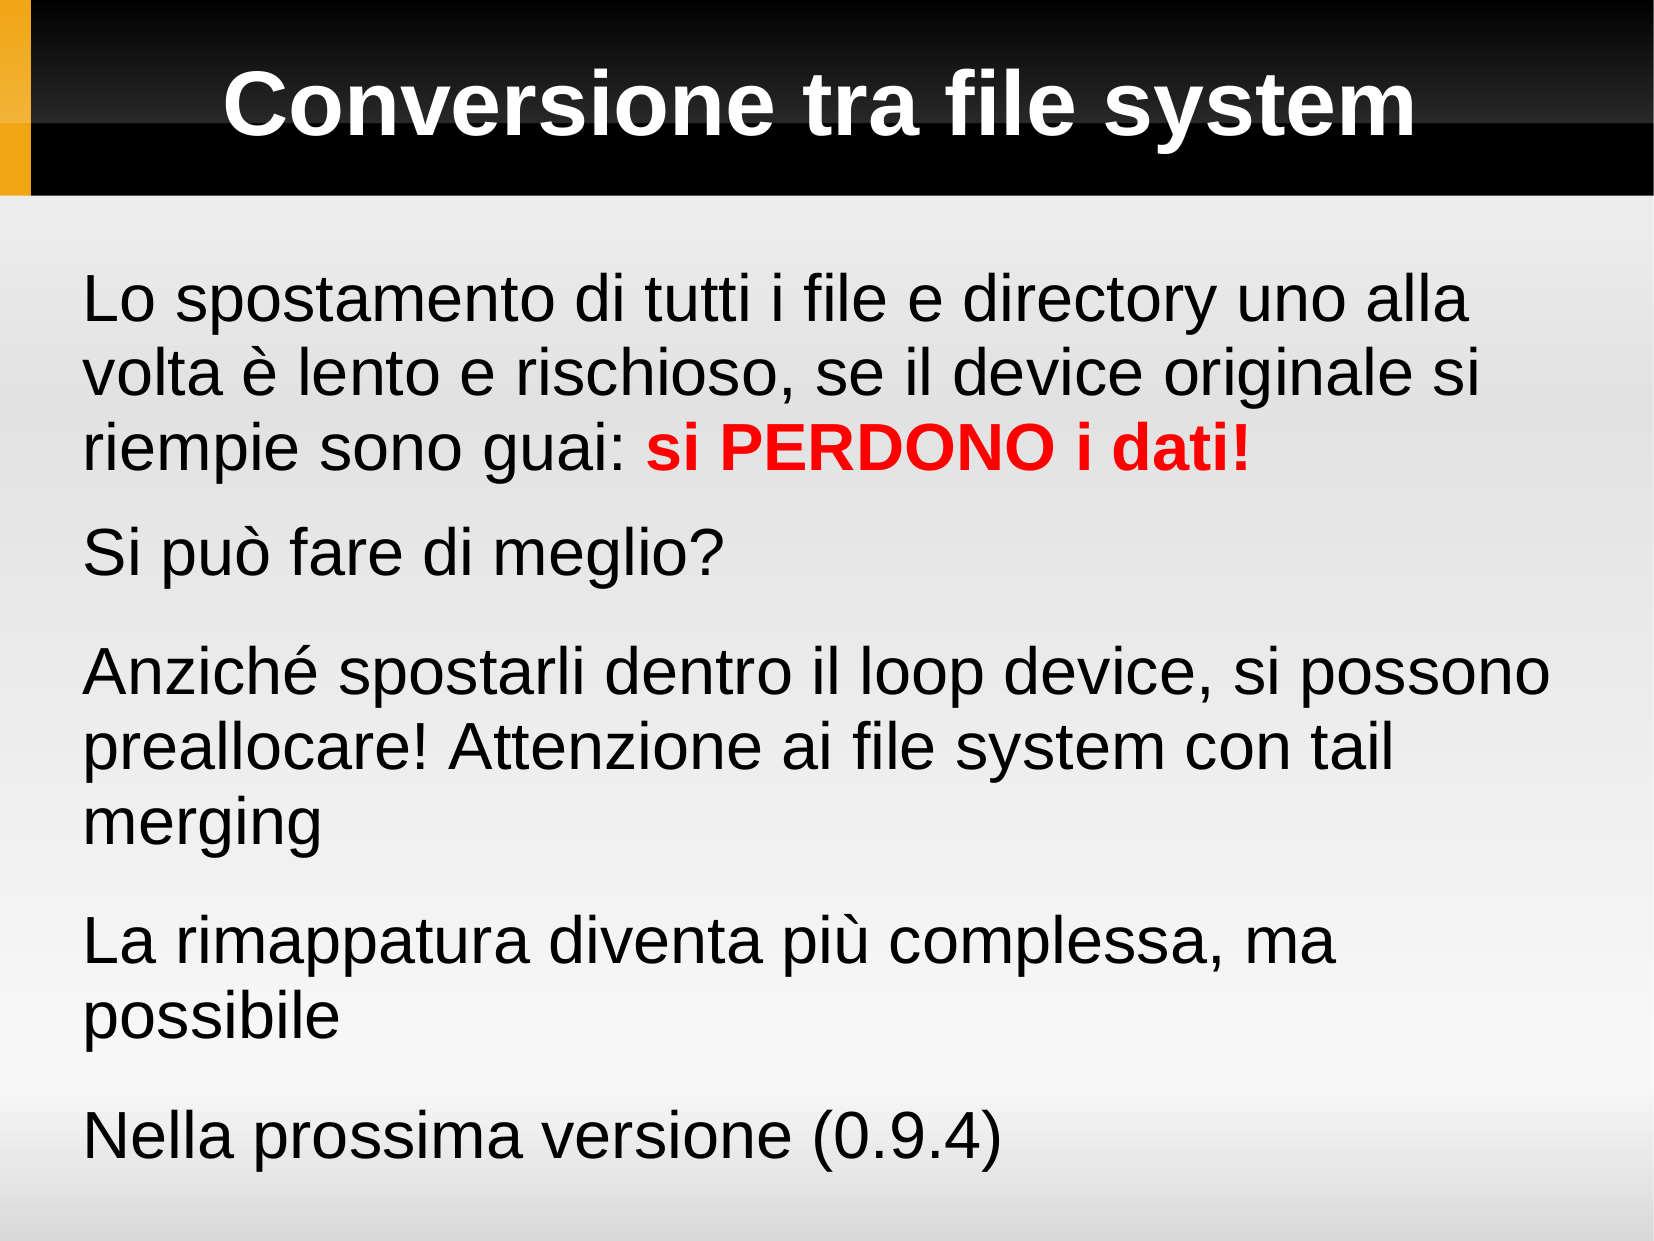

# Conversione tra file system
Lo spostamento di tutti i file e directory uno alla volta è lento e rischioso, se il device originale si riempie sono guai: si PERDONO i dati!
Si può fare di meglio?
Anziché spostarli dentro il loop device, si possono preallocare! Attenzione ai file system con tail merging
La rimappatura diventa più complessa, ma possibile
Nella prossima versione (0.9.4)